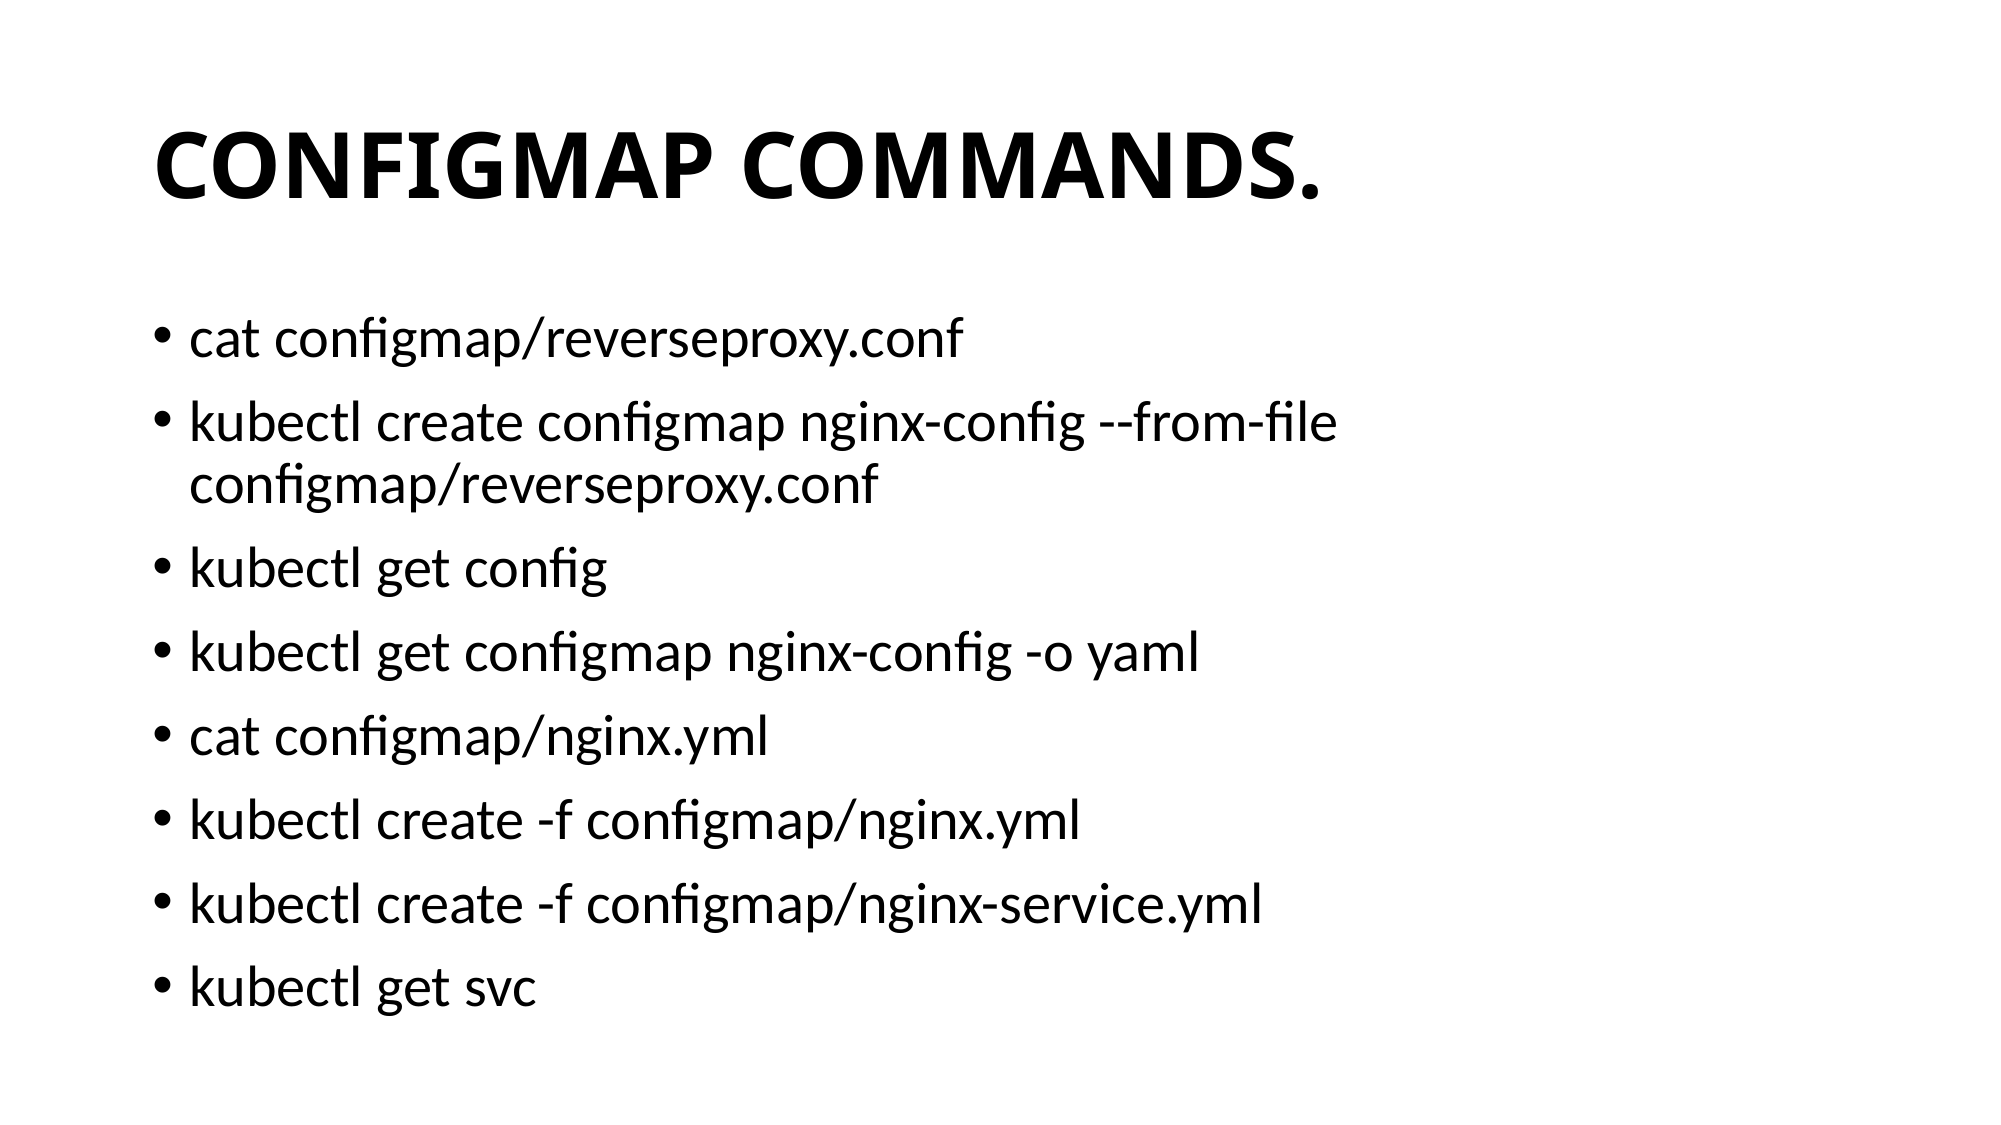

# CONFIGMAP COMMANDS.
cat configmap/reverseproxy.conf
kubectl create configmap nginx-config --from-file configmap/reverseproxy.conf
kubectl get config
kubectl get configmap nginx-config -o yaml
cat configmap/nginx.yml
kubectl create -f configmap/nginx.yml
kubectl create -f configmap/nginx-service.yml
kubectl get svc